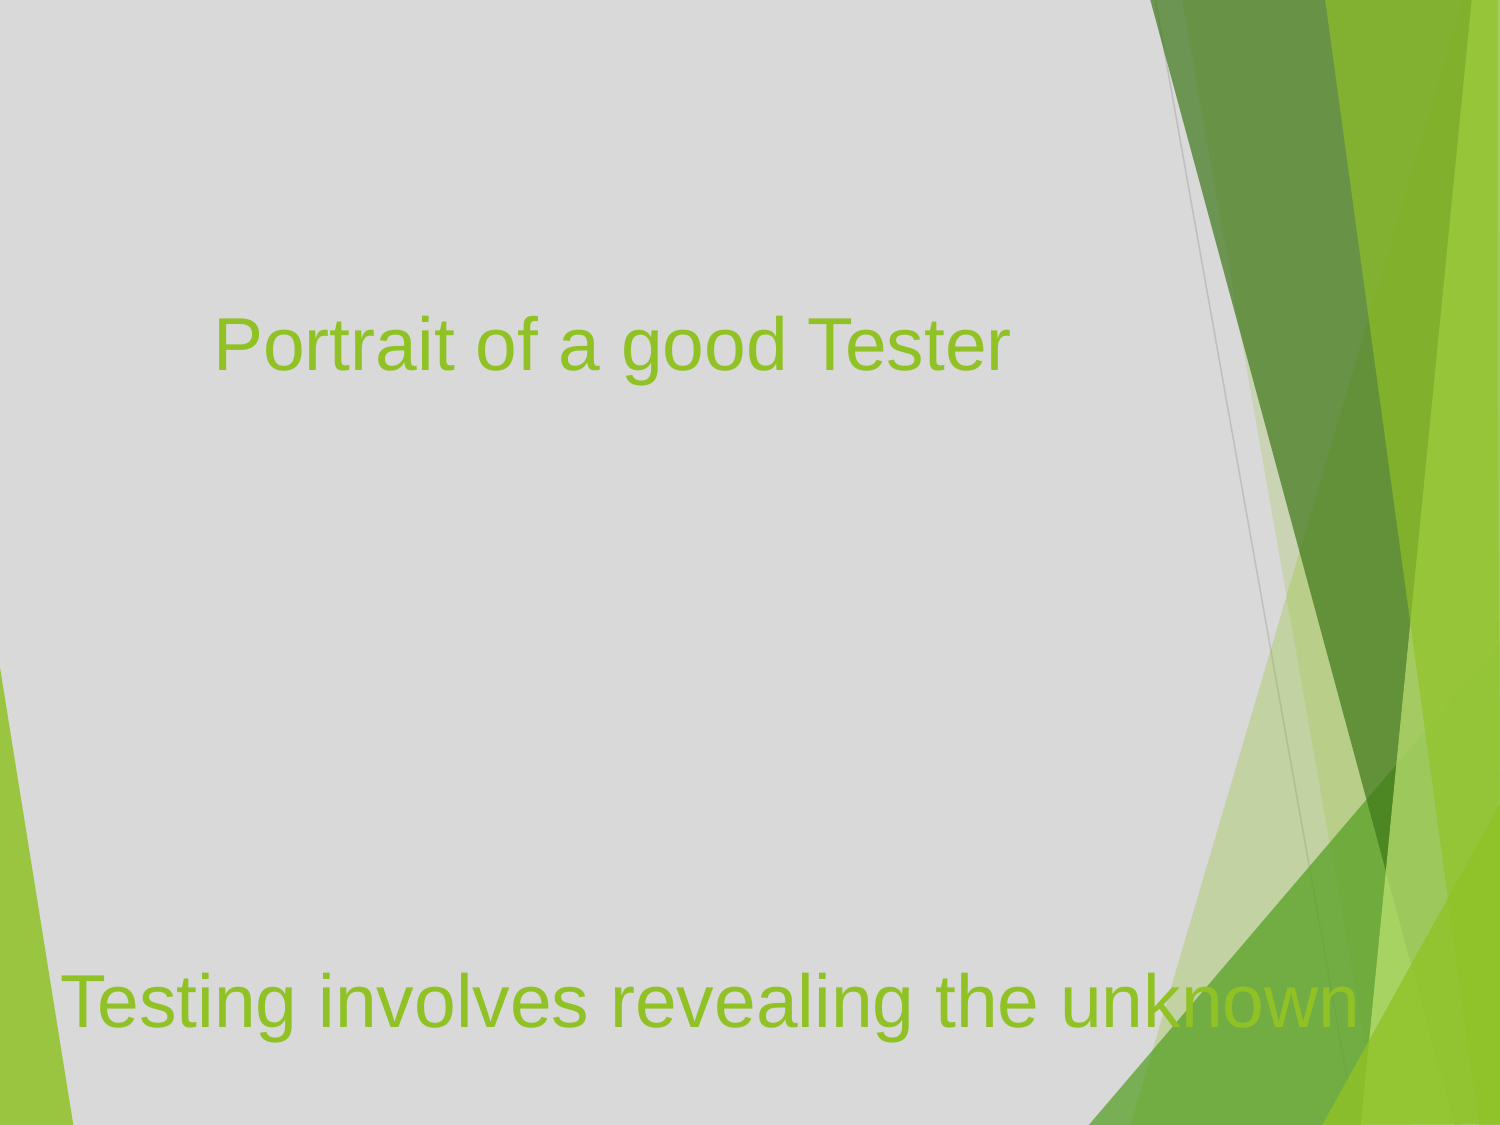

# Portrait of a good Tester
Testing involves revealing the unknown